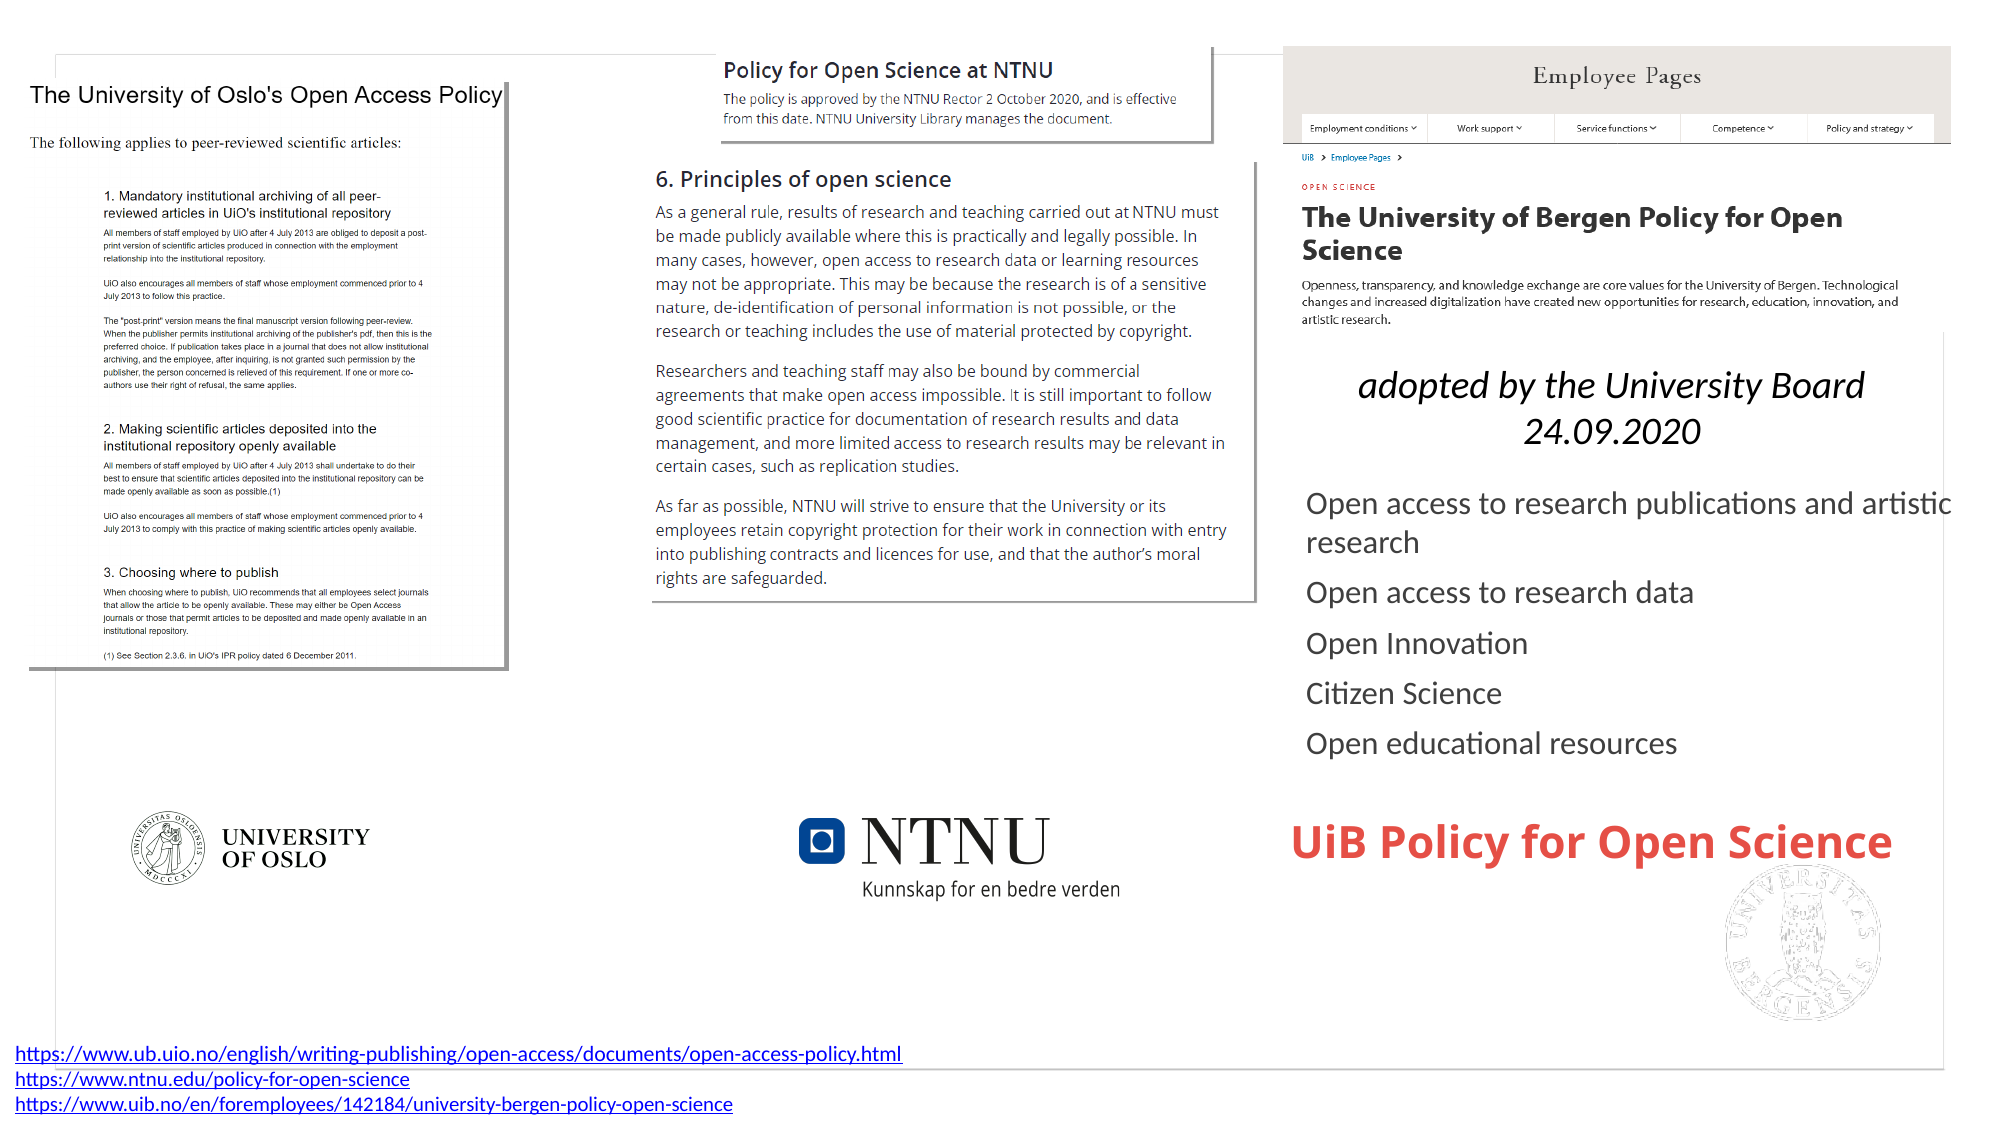

adopted by the University Board 24.09.2020
Open access to research publications and artistic research
Open access to research data
Open Innovation
Citizen Science
Open educational resources
UiB Policy for Open Science
https://www.ub.uio.no/english/writing-publishing/open-access/documents/open-access-policy.html
https://www.ntnu.edu/policy-for-open-science
https://www.uib.no/en/foremployees/142184/university-bergen-policy-open-science